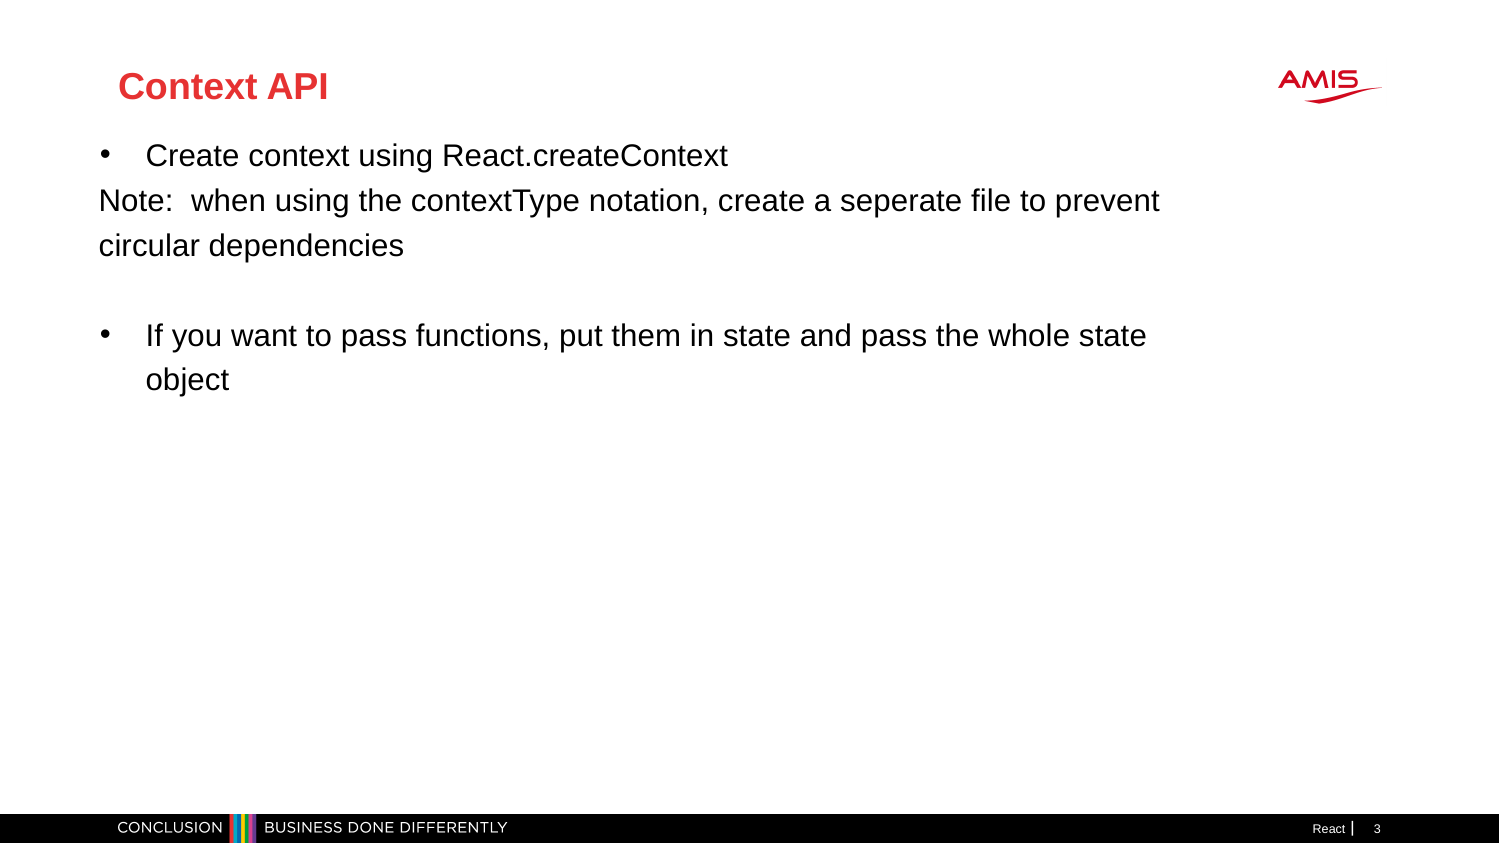

Context API
Create context using React.createContext
Note: when using the contextType notation, create a seperate file to prevent circular dependencies
If you want to pass functions, put them in state and pass the whole state object
React